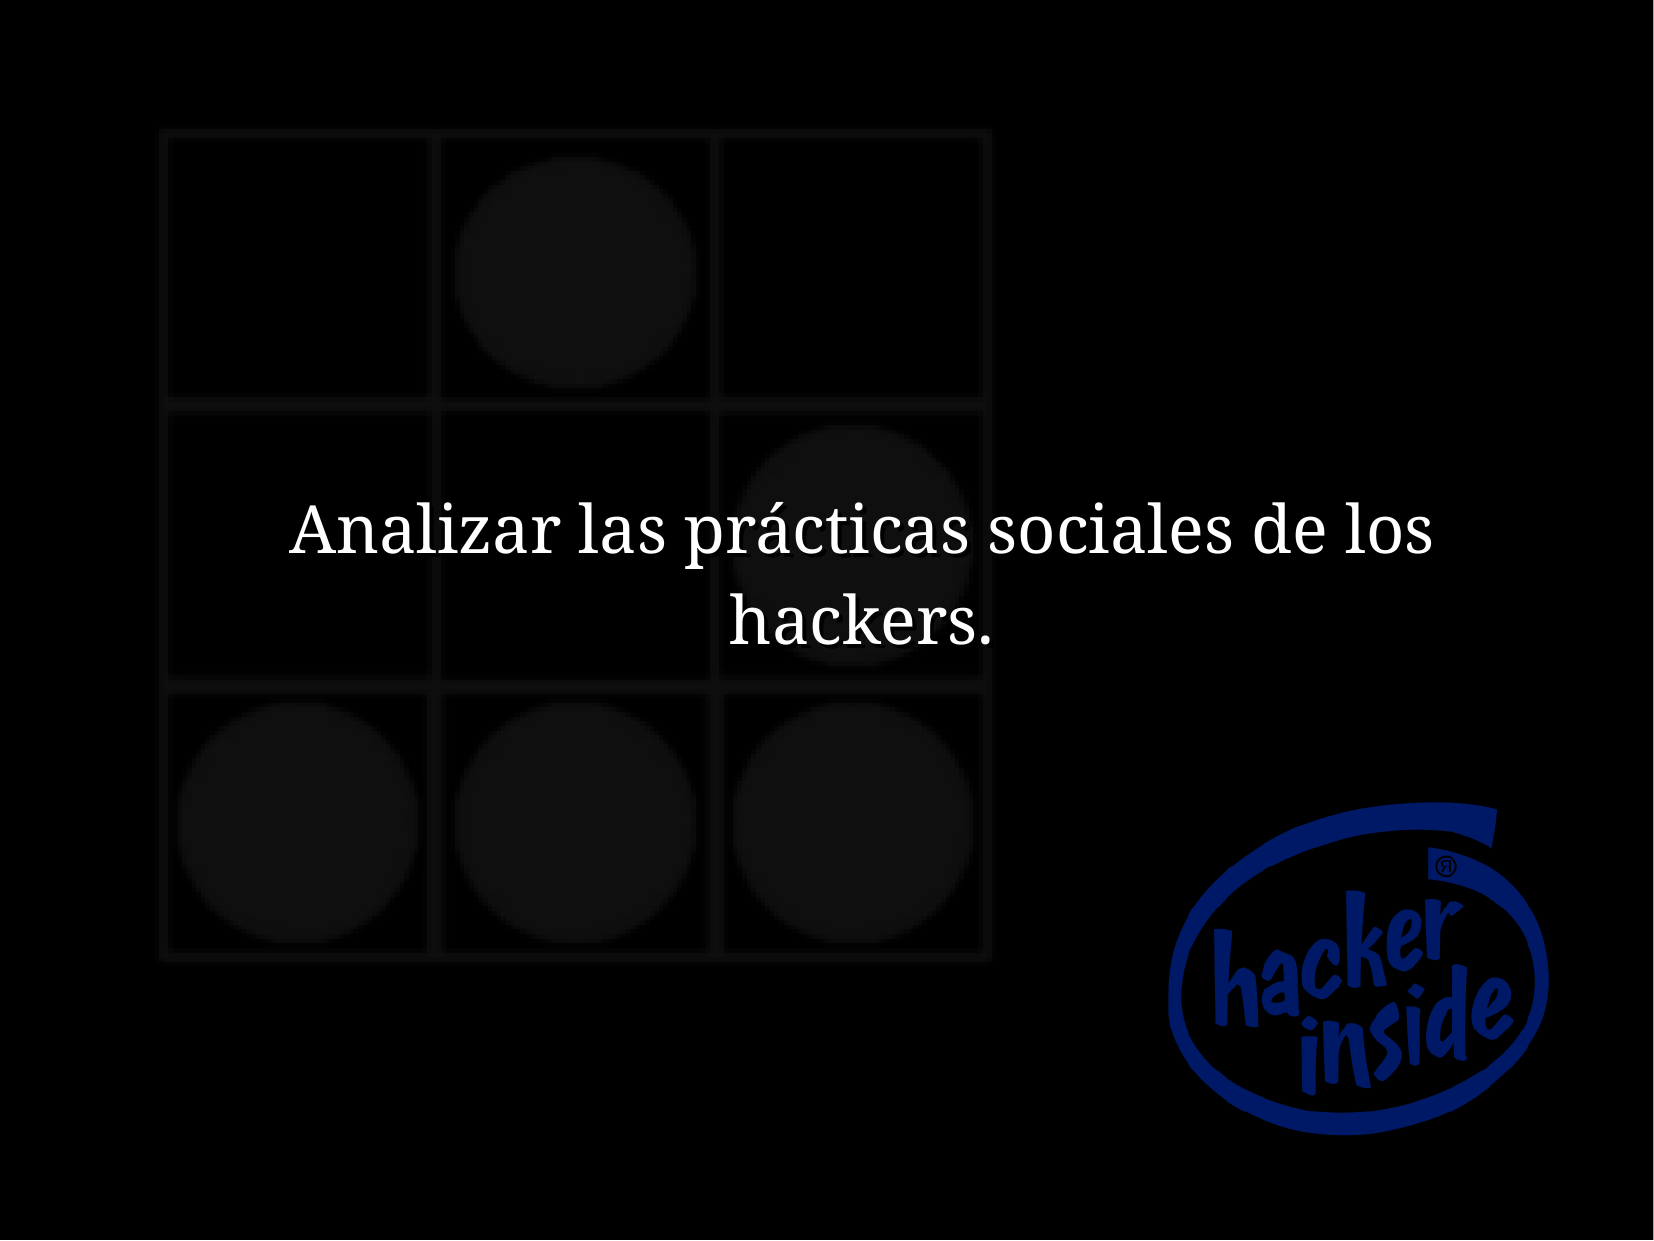

# Analizar las prácticas sociales de los hackers.